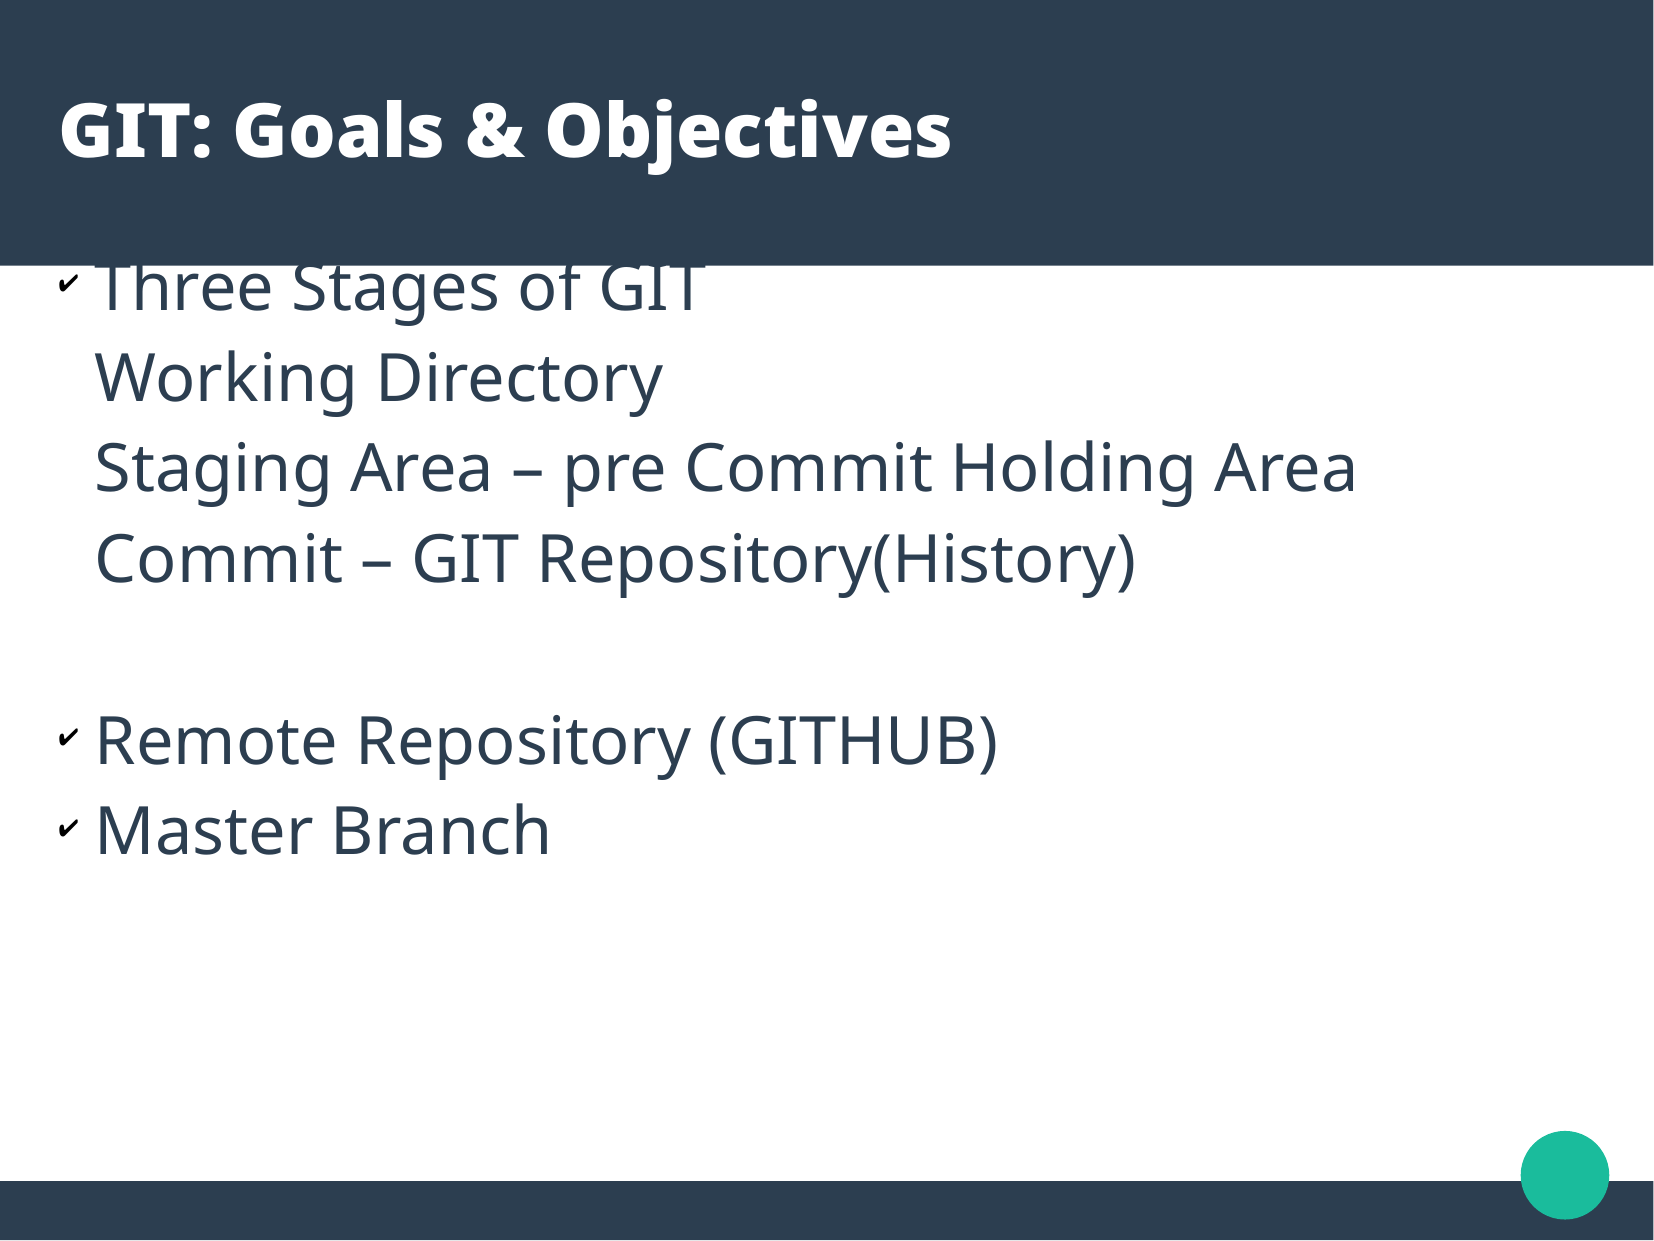

# GIT: Goals & Objectives
Three Stages of GIT
Working Directory
Staging Area – pre Commit Holding Area
Commit – GIT Repository(History)
Remote Repository (GITHUB)
Master Branch